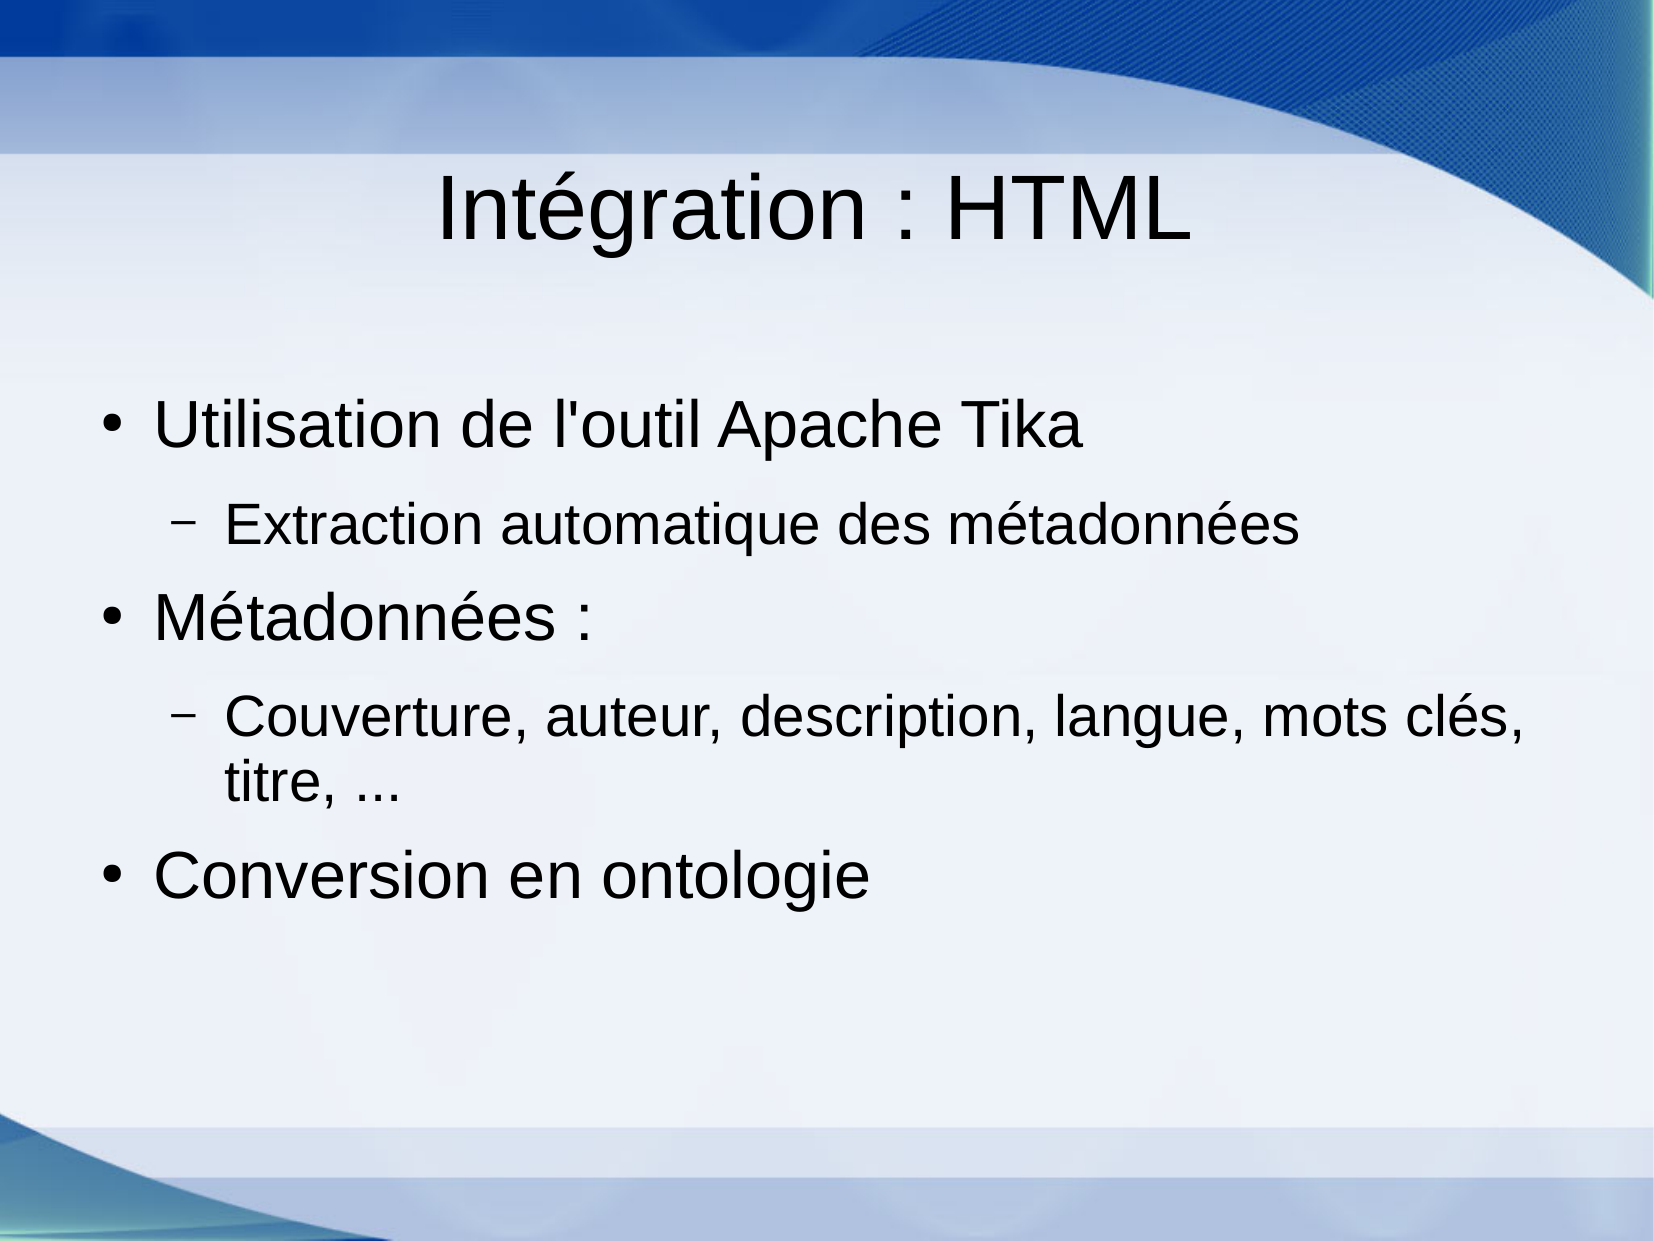

# Intégration : HTML
Utilisation de l'outil Apache Tika
Extraction automatique des métadonnées
Métadonnées :
Couverture, auteur, description, langue, mots clés, titre, ...
Conversion en ontologie